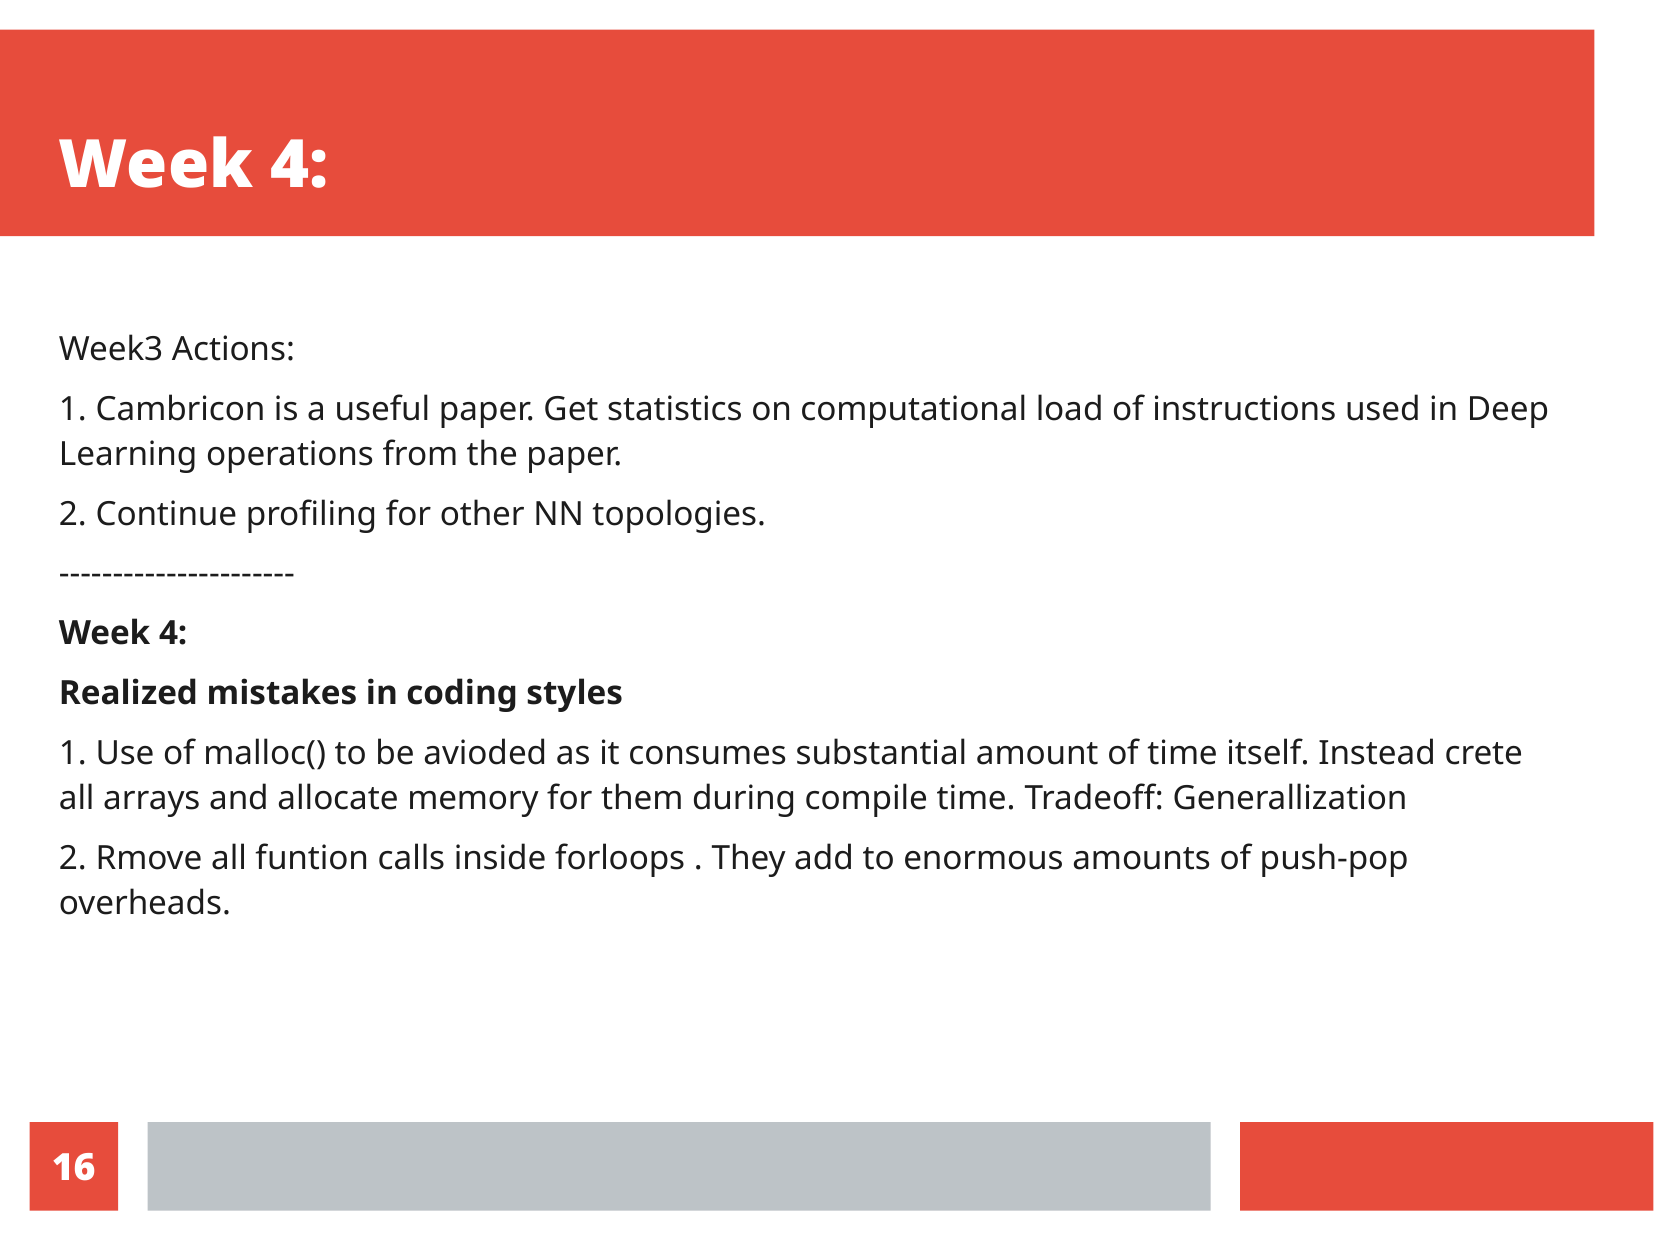

# Week 4:
Week3 Actions:
1. Cambricon is a useful paper. Get statistics on computational load of instructions used in Deep Learning operations from the paper.
2. Continue profiling for other NN topologies.
----------------------
Week 4:
Realized mistakes in coding styles
1. Use of malloc() to be avioded as it consumes substantial amount of time itself. Instead crete all arrays and allocate memory for them during compile time. Tradeoff: Generallization
2. Rmove all funtion calls inside forloops . They add to enormous amounts of push-pop overheads.
16